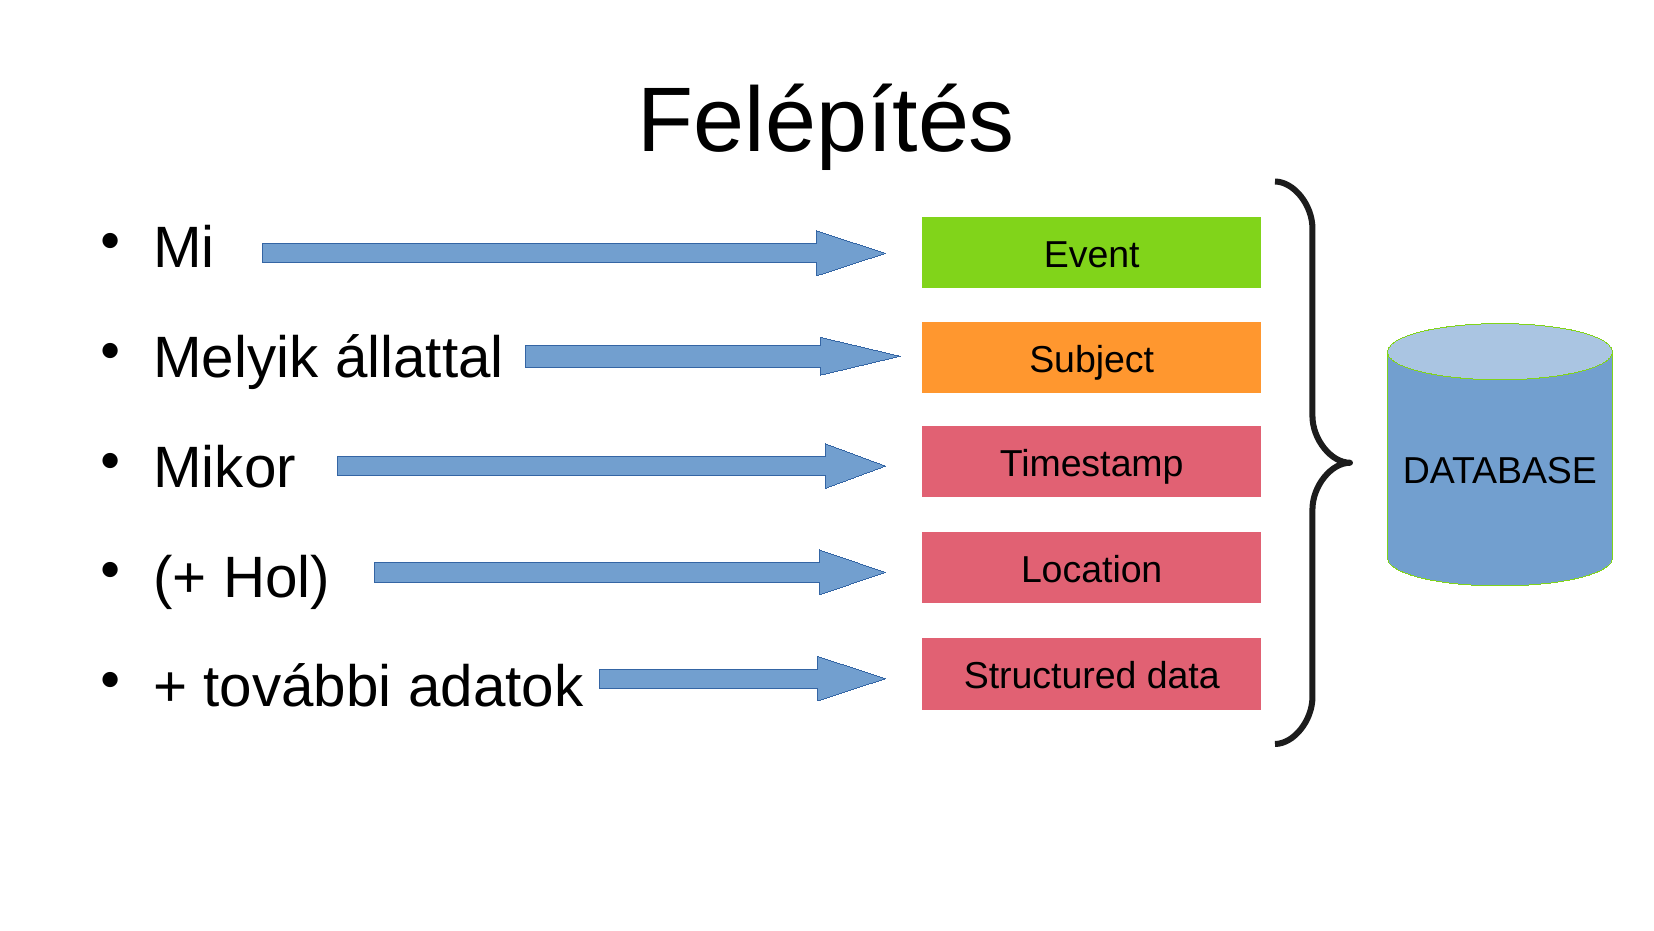

# Felépítés
Mi
Melyik állattal
Mikor
(+ Hol)
+ további adatok
Event
Subject
DATABASE
Timestamp
Location
Structured data